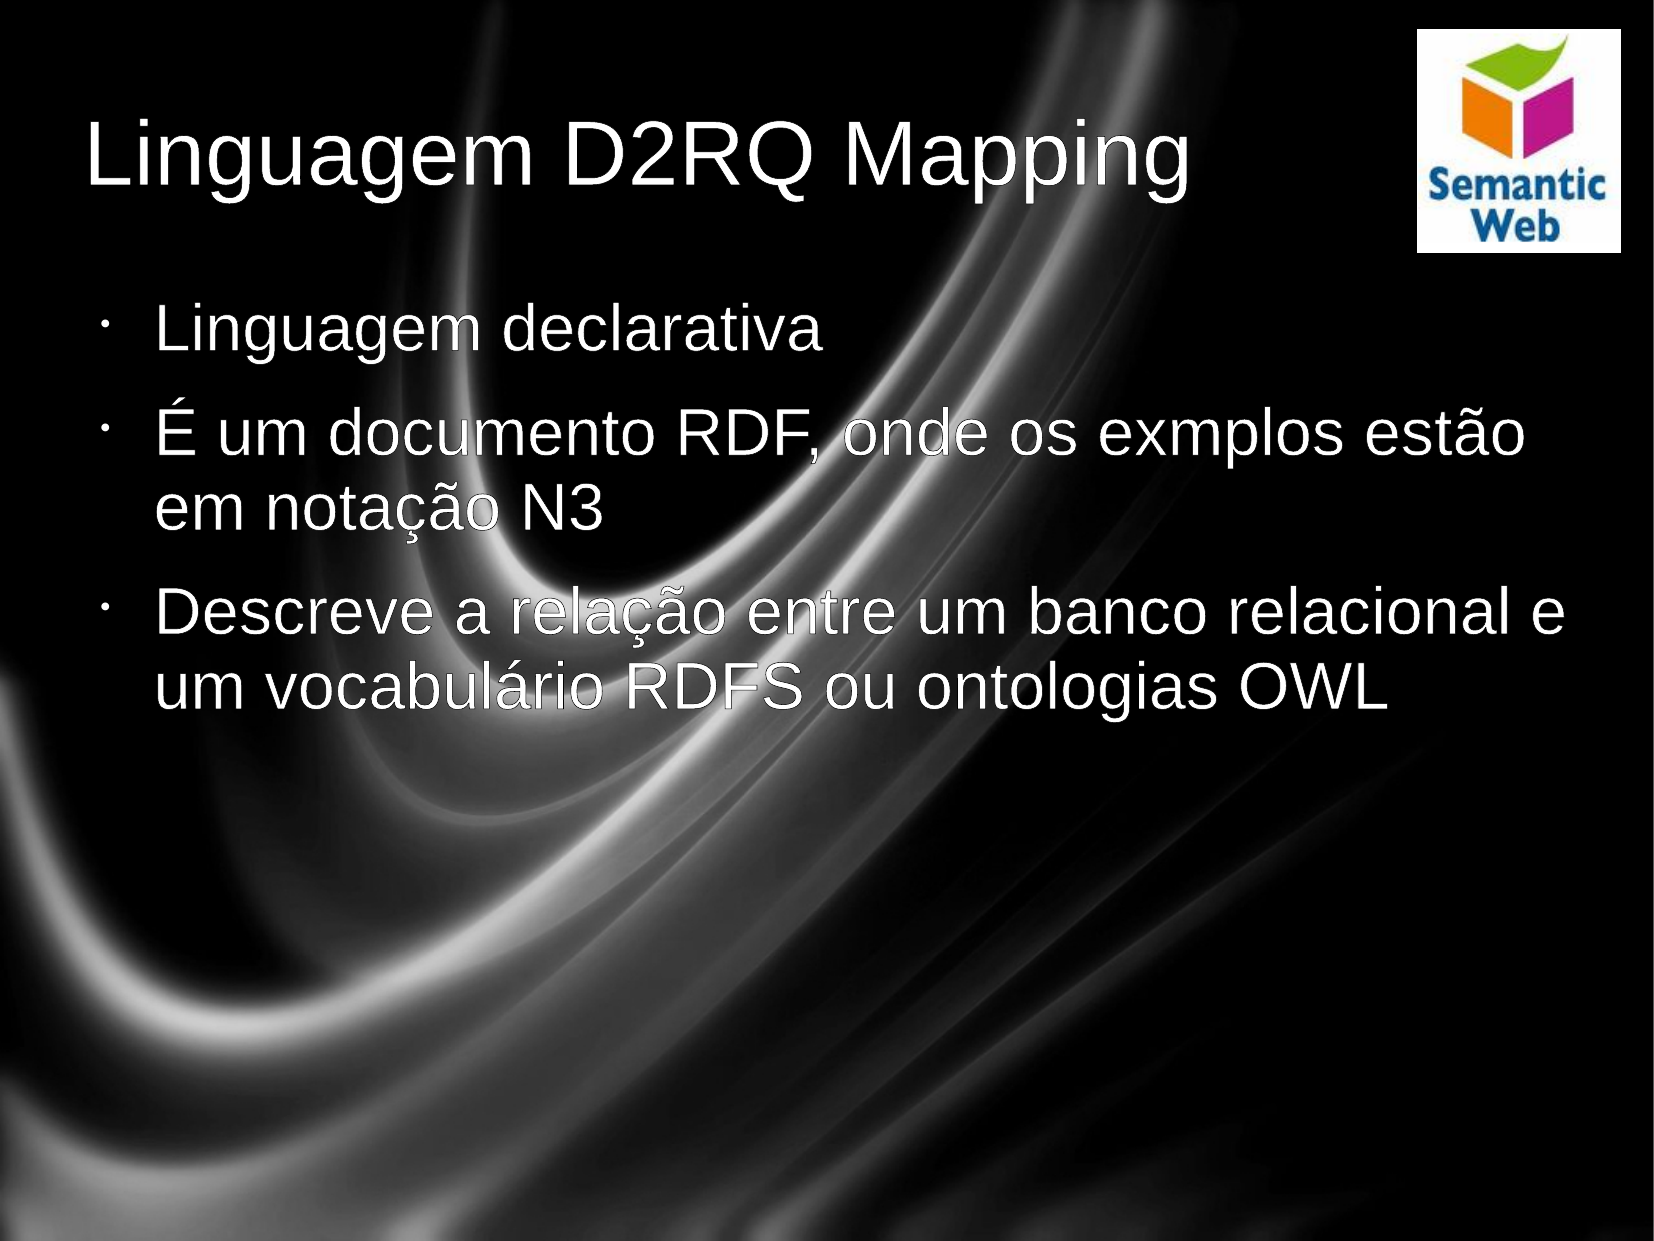

# Linguagem D2RQ Mapping
Linguagem declarativa
É um documento RDF, onde os exmplos estão em notação N3
Descreve a relação entre um banco relacional e um vocabulário RDFS ou ontologias OWL